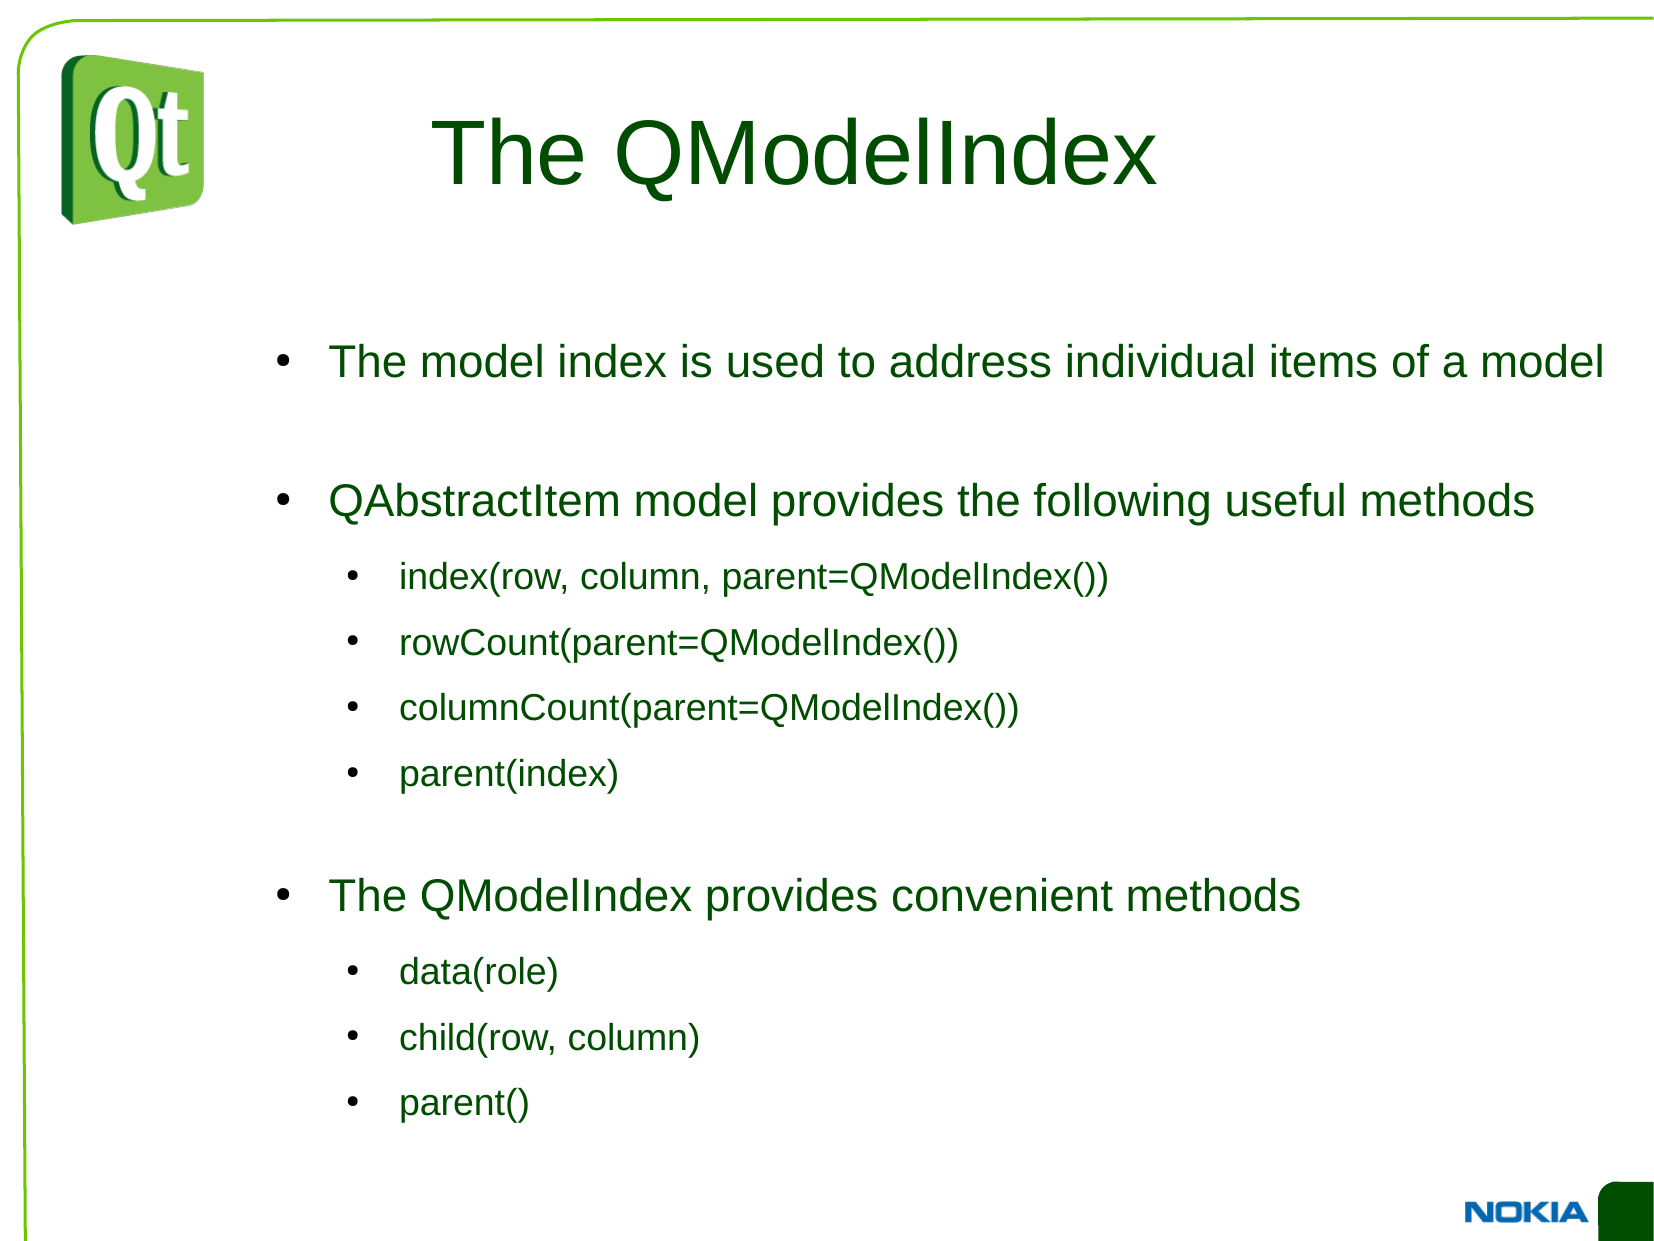

# The QModelIndex
The model index is used to address individual items of a model
QAbstractItem model provides the following useful methods
index(row, column, parent=QModelIndex())
rowCount(parent=QModelIndex())
columnCount(parent=QModelIndex())
parent(index)
The QModelIndex provides convenient methods
data(role)
child(row, column)
parent()